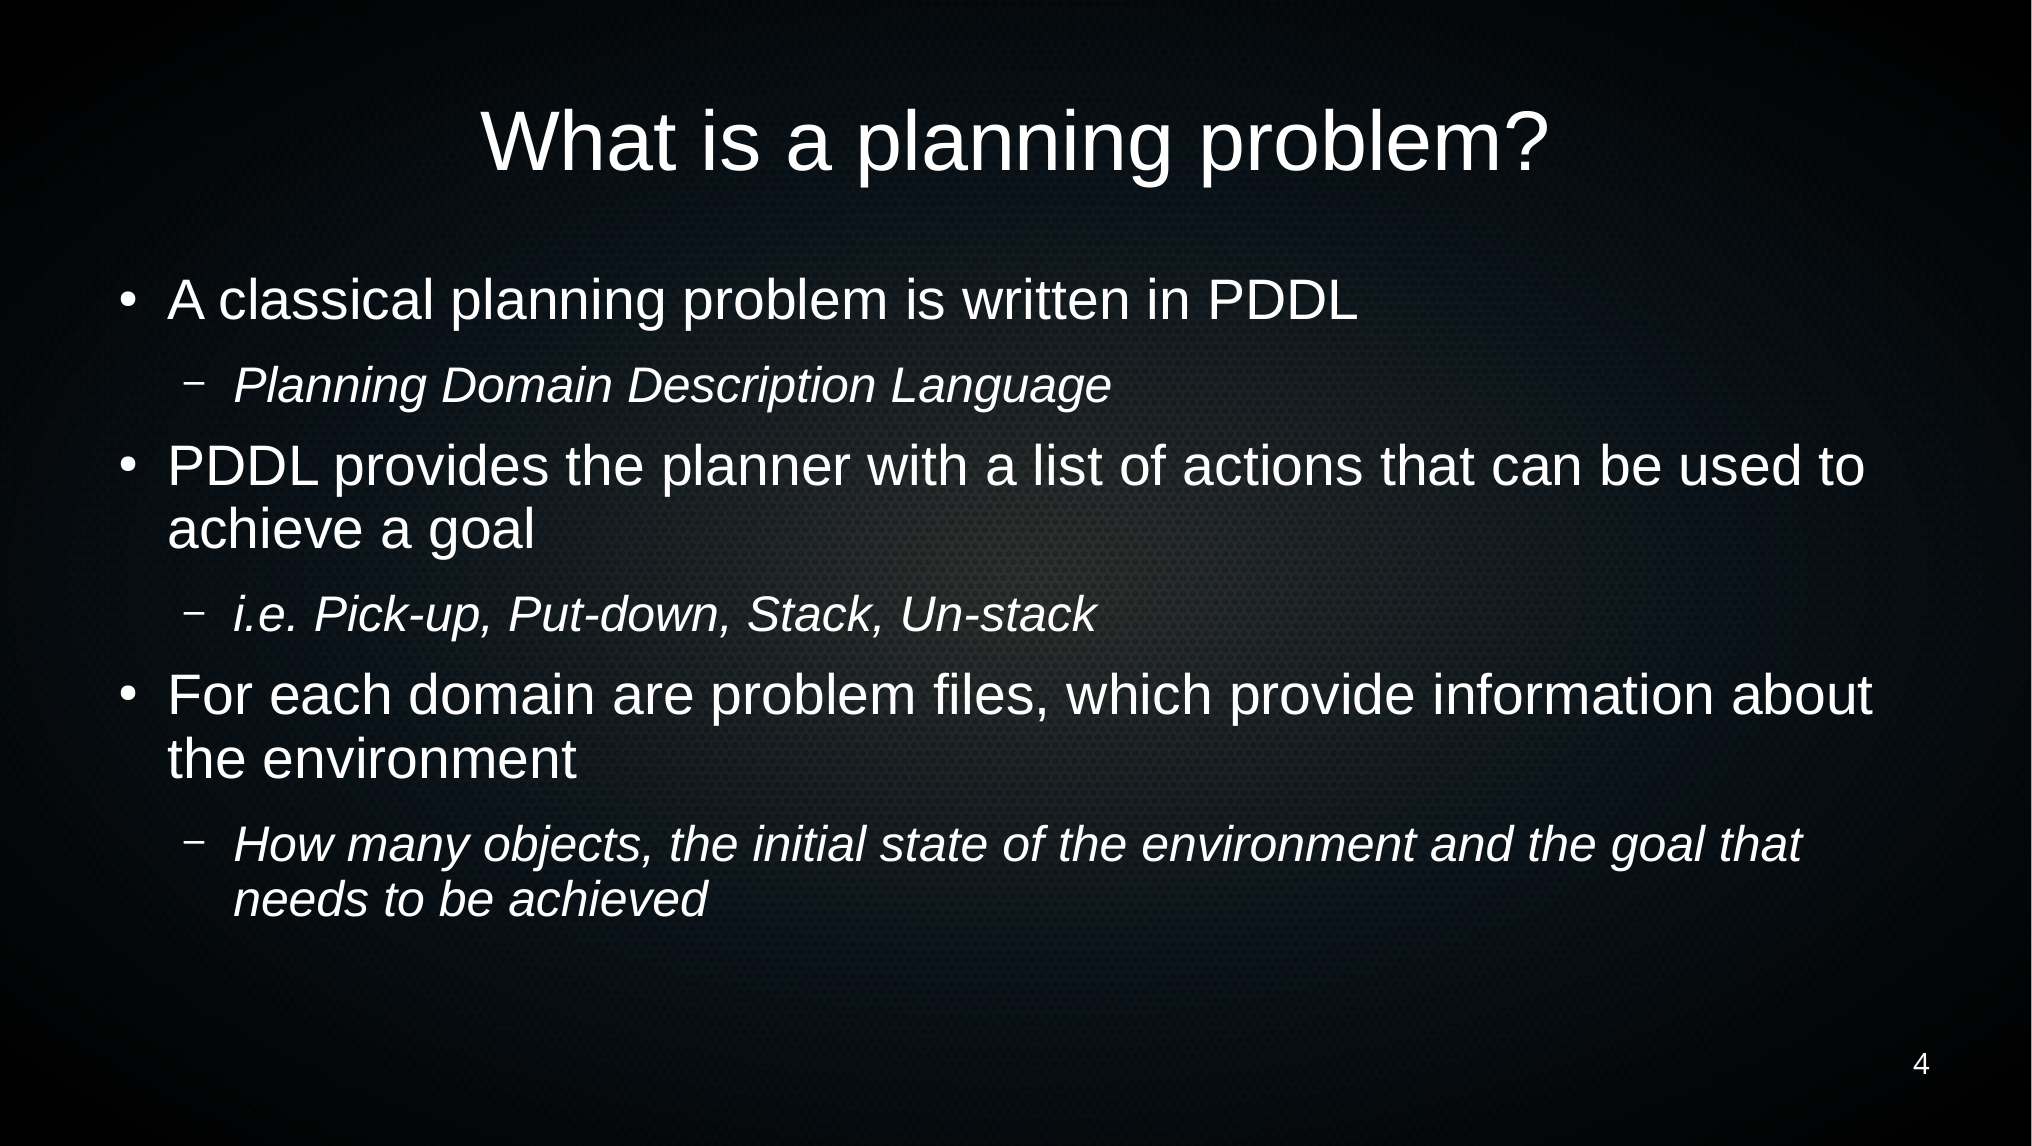

# What is a planning problem?
A classical planning problem is written in PDDL
Planning Domain Description Language
PDDL provides the planner with a list of actions that can be used to achieve a goal
i.e. Pick-up, Put-down, Stack, Un-stack
For each domain are problem files, which provide information about the environment
How many objects, the initial state of the environment and the goal that needs to be achieved
4